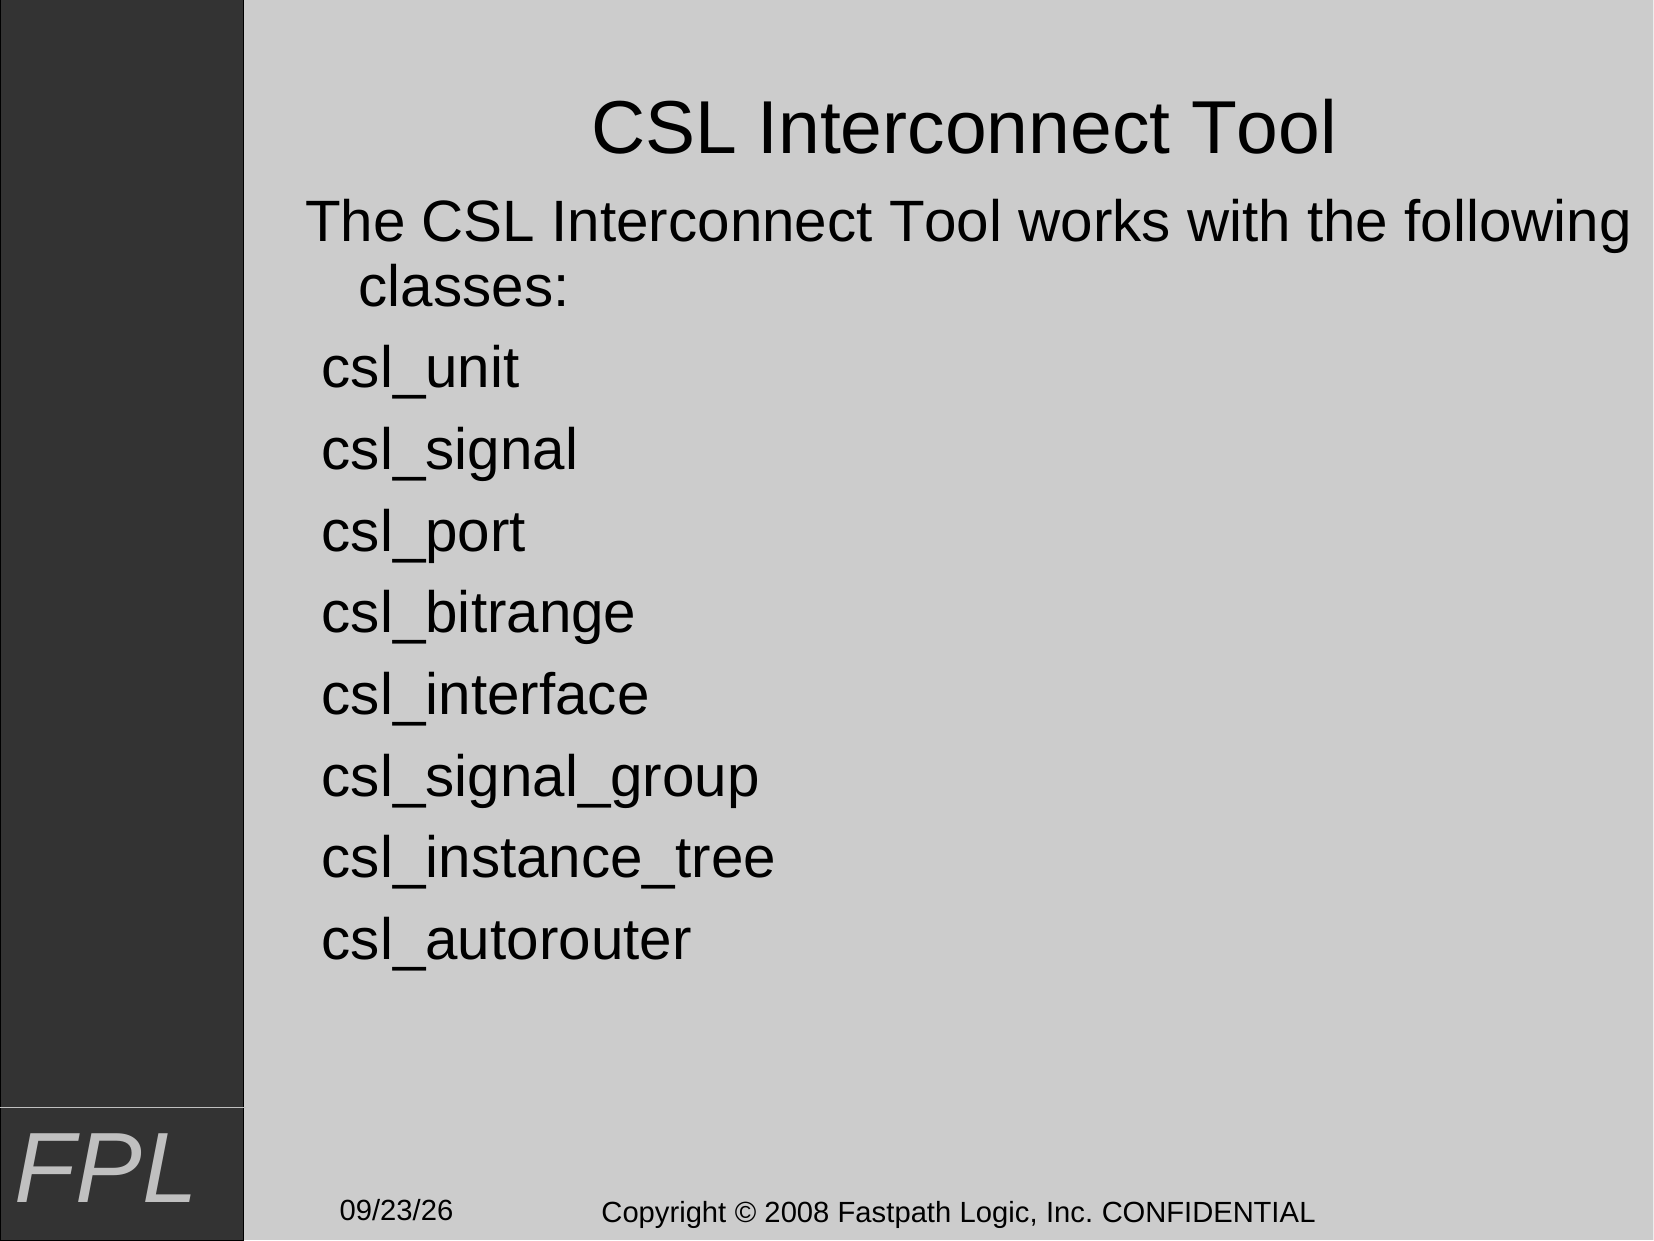

# CSL Interconnect Tool
The CSL Interconnect Tool works with the following classes:
 csl_unit
 csl_signal
 csl_port
 csl_bitrange
 csl_interface
 csl_signal_group
 csl_instance_tree
 csl_autorouter
Copyright Fastpath Logic Inc. @2007